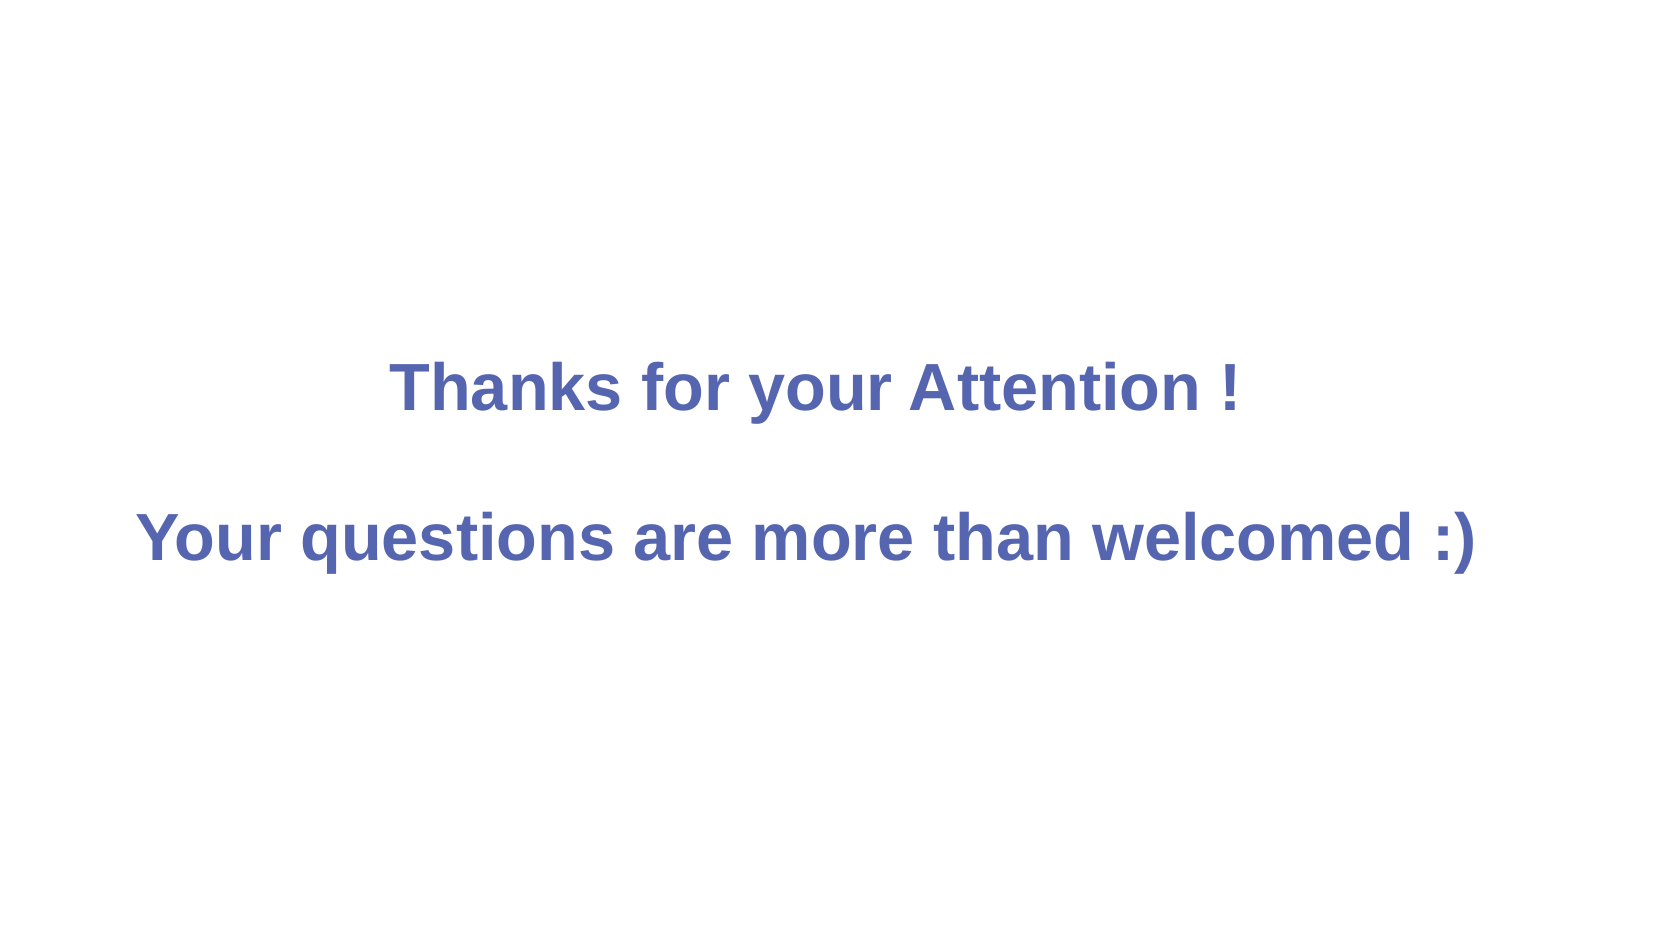

# Thanks for your Attention ! Your questions are more than welcomed :)